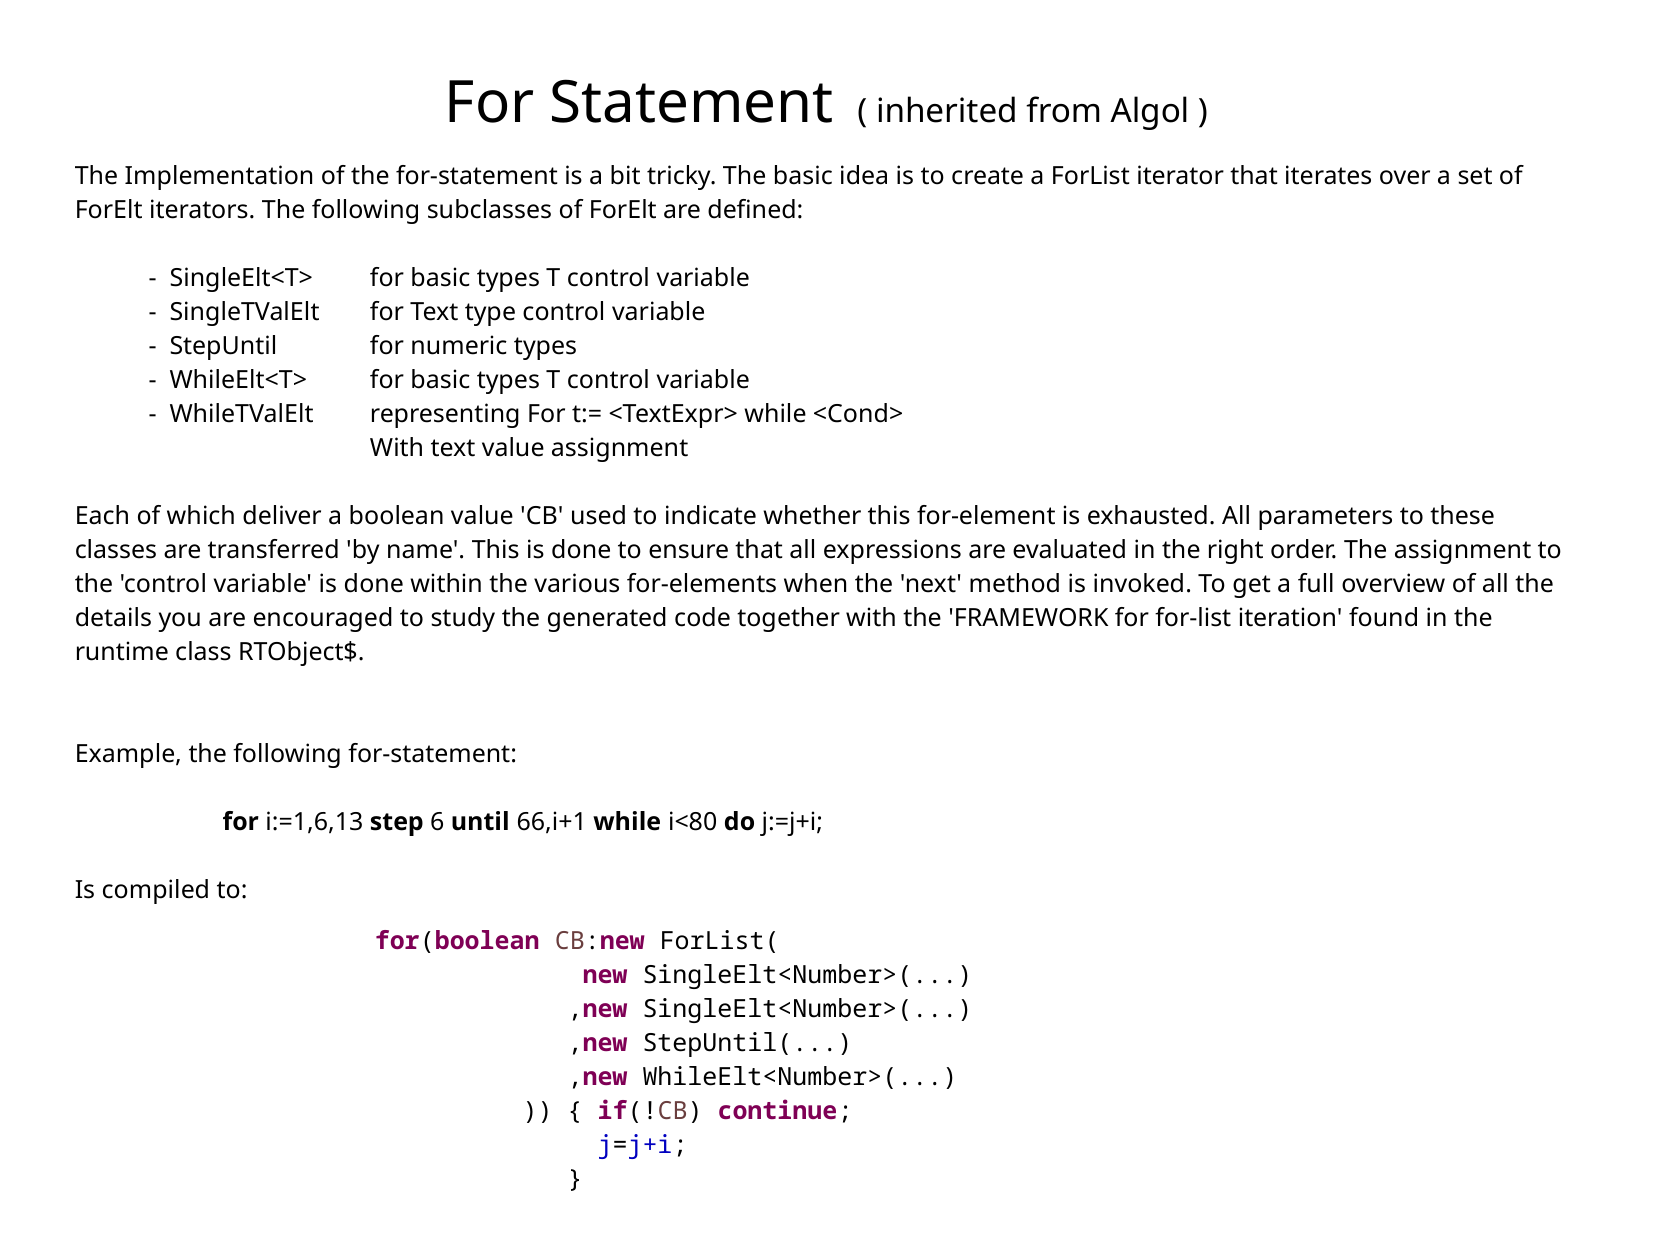

# For Statement ( inherited from Algol )
The Implementation of the for-statement is a bit tricky. The basic idea is to create a ForList iterator that iterates over a set of ForElt iterators. The following subclasses of ForElt are defined:
	- SingleElt<T>	for basic types T control variable
	- SingleTValElt	for Text type control variable
	- StepUntil		for numeric types
	- WhileElt<T>	for basic types T control variable
	- WhileTValElt	representing For t:= <TextExpr> while <Cond>
				With text value assignment
Each of which deliver a boolean value 'CB' used to indicate whether this for-element is exhausted. All parameters to these classes are transferred 'by name'. This is done to ensure that all expressions are evaluated in the right order. The assignment to the 'control variable' is done within the various for-elements when the 'next' method is invoked. To get a full overview of all the details you are encouraged to study the generated code together with the 'FRAMEWORK for for-list iteration' found in the runtime class RTObject$.
Example, the following for-statement:
		for i:=1,6,13 step 6 until 66,i+1 while i<80 do j:=j+i;
Is compiled to:
for(boolean CB:new ForList(
		 new SingleElt<Number>(...)
		 ,new SingleElt<Number>(...)
		 ,new StepUntil(...)
		 ,new WhileElt<Number>(...)
		)) { if(!CB) continue;
		 j=j+i;
		 }